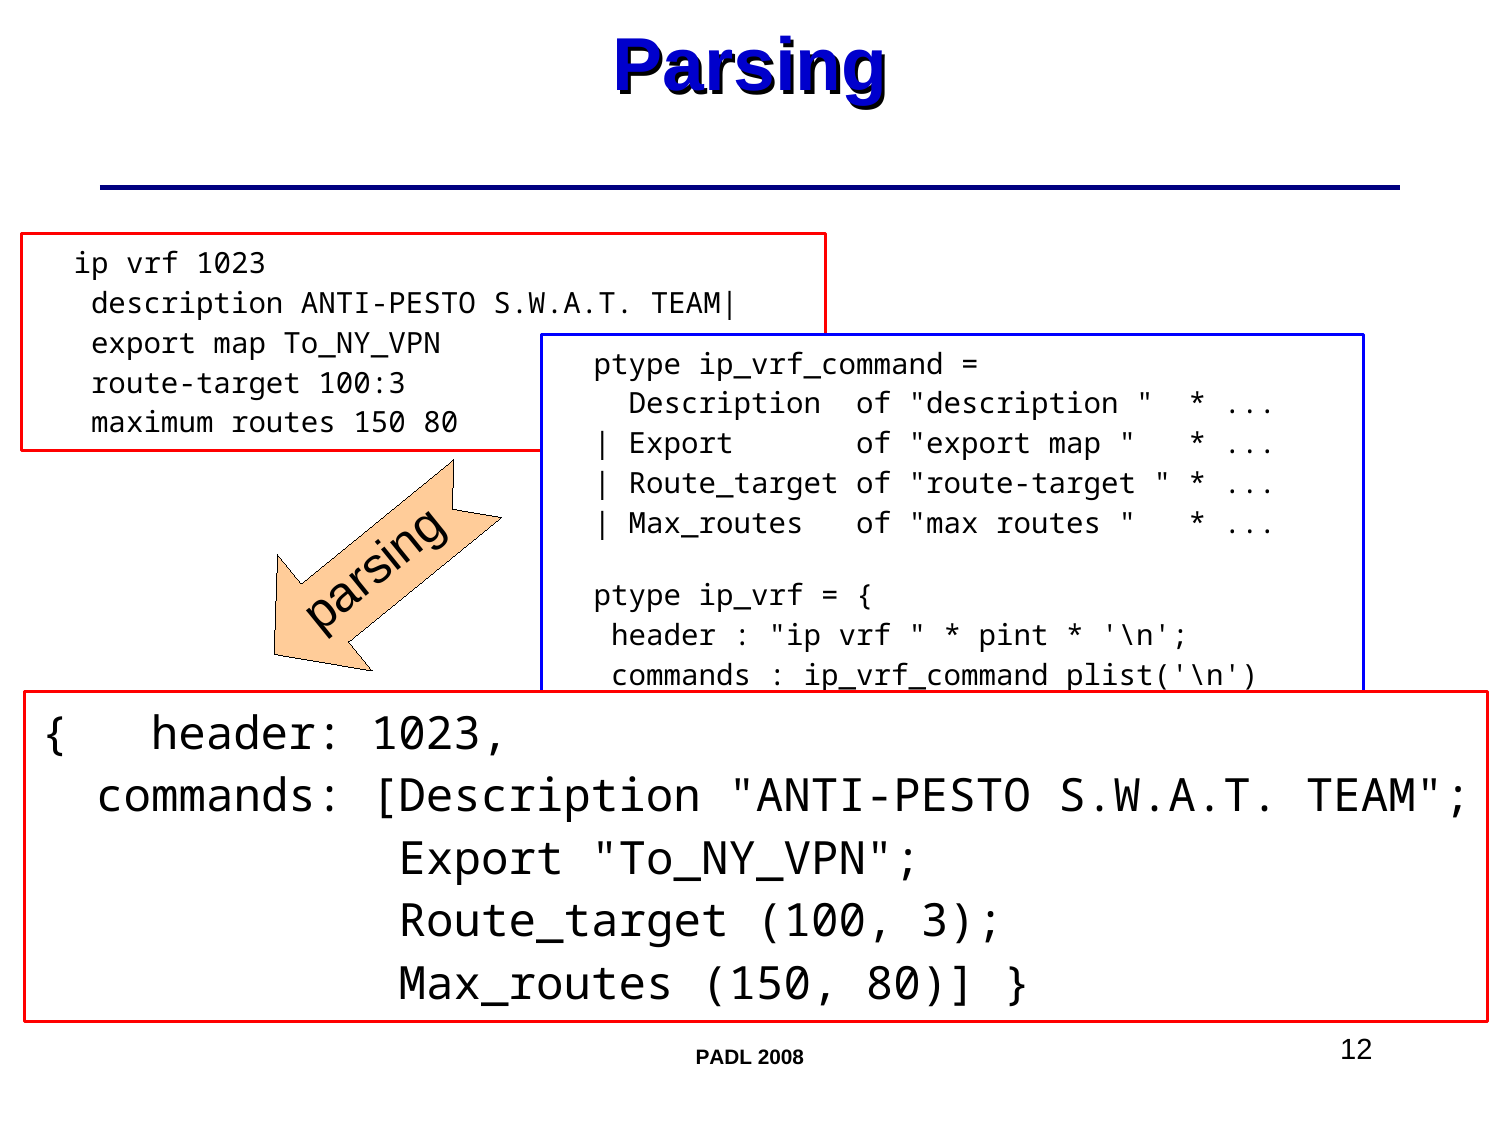

# Parsing
ip vrf 1023
 description ANTI-PESTO S.W.A.T. TEAM|
 export map To_NY_VPN
 route-target 100:3
 maximum routes 150 80
ptype ip_vrf_command =
 Description of "description " * ...
| Export of "export map " * ...
| Route_target of "route-target " * ...
| Max_routes of "max routes " * ...
ptype ip_vrf = {
 header : "ip vrf " * pint * '\n';
 commands : ip_vrf_command plist('\n')
}
parsing
{ header: 1023,
 commands: [Description "ANTI-PESTO S.W.A.T. TEAM";
 Export "To_NY_VPN";
 Route_target (100, 3);
 Max_routes (150, 80)] }
12